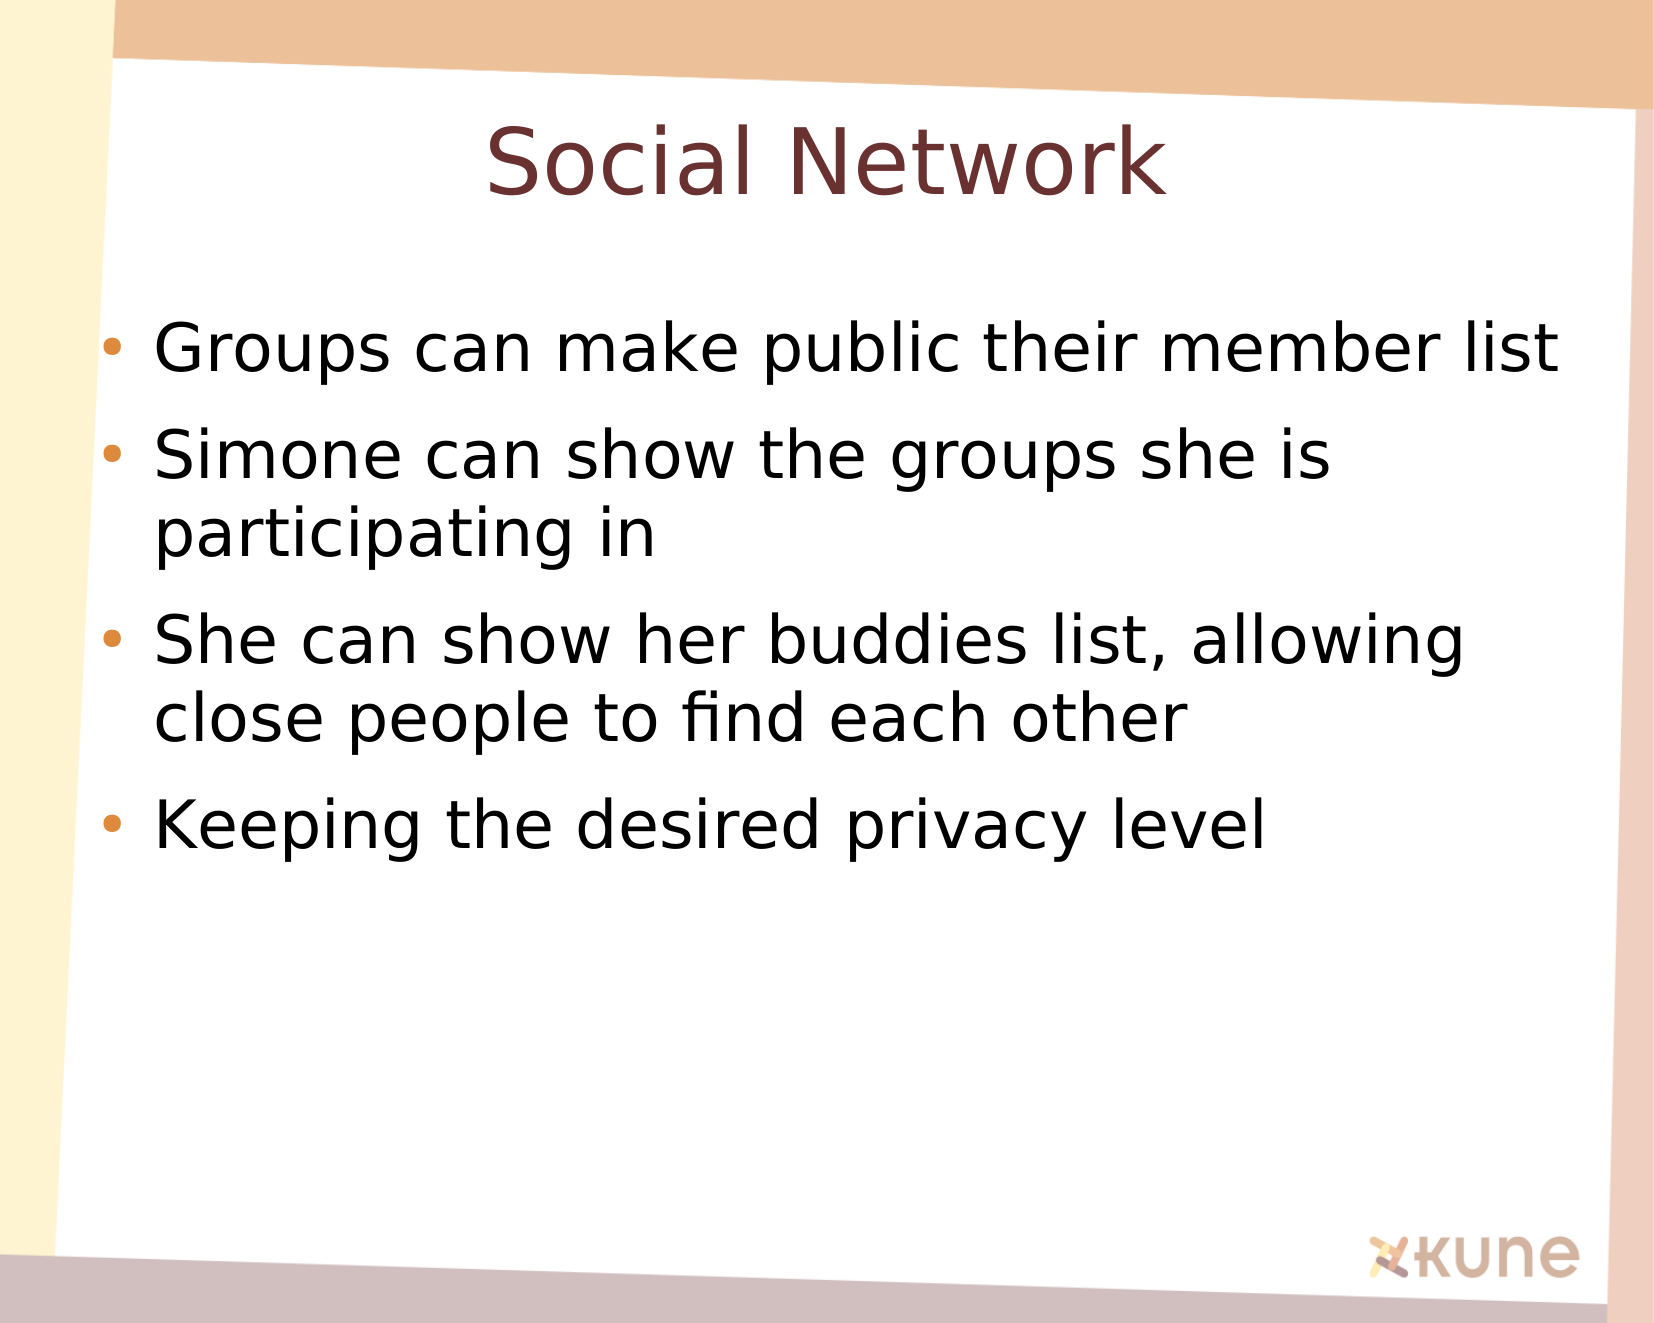

# Social Network
Groups can make public their member list
Simone can show the groups she is participating in
She can show her buddies list, allowing close people to find each other
Keeping the desired privacy level